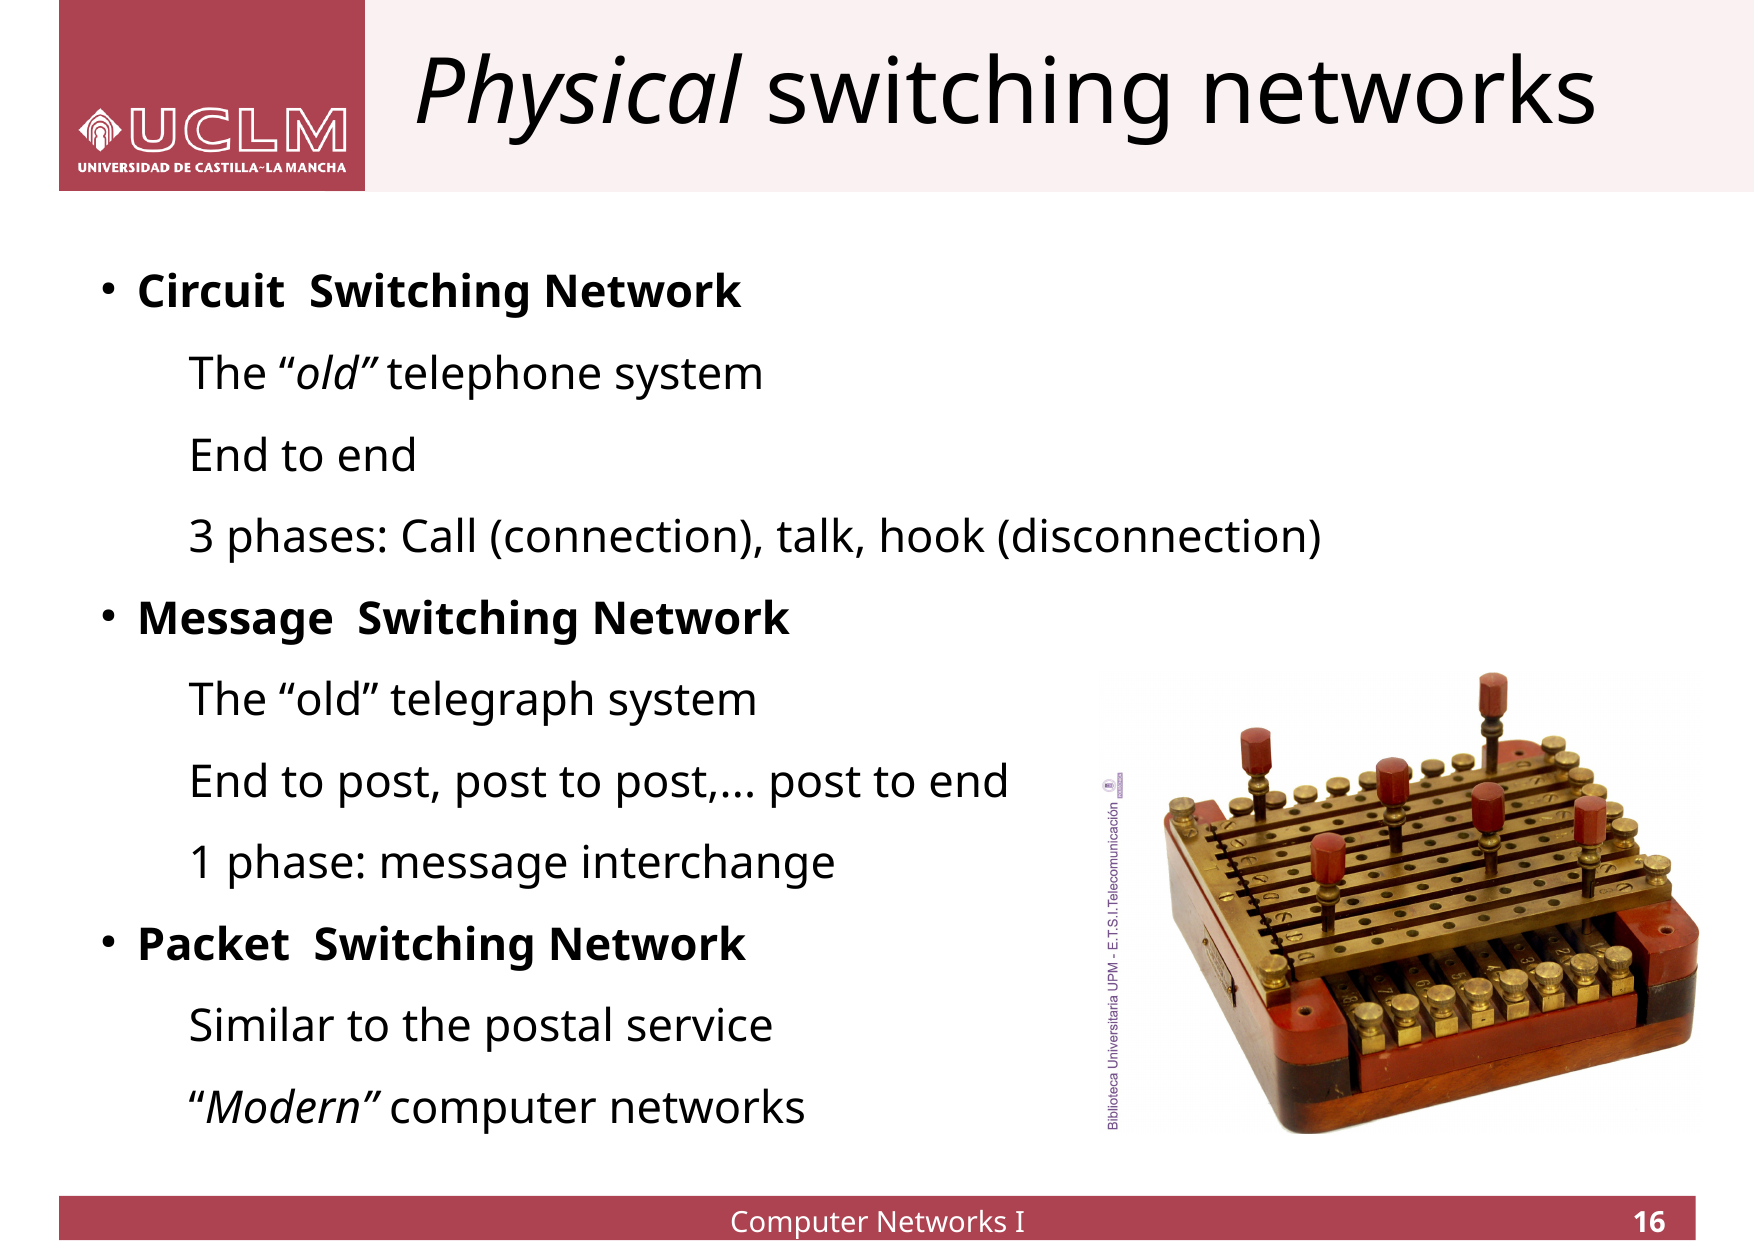

# Physical switching networks
Circuit Switching Network
The “old” telephone system
End to end
3 phases: Call (connection), talk, hook (disconnection)
Message Switching Network
The “old” telegraph system
End to post, post to post,... post to end
1 phase: message interchange
Packet Switching Network
Similar to the postal service
“Modern” computer networks
Computer Networks I
16